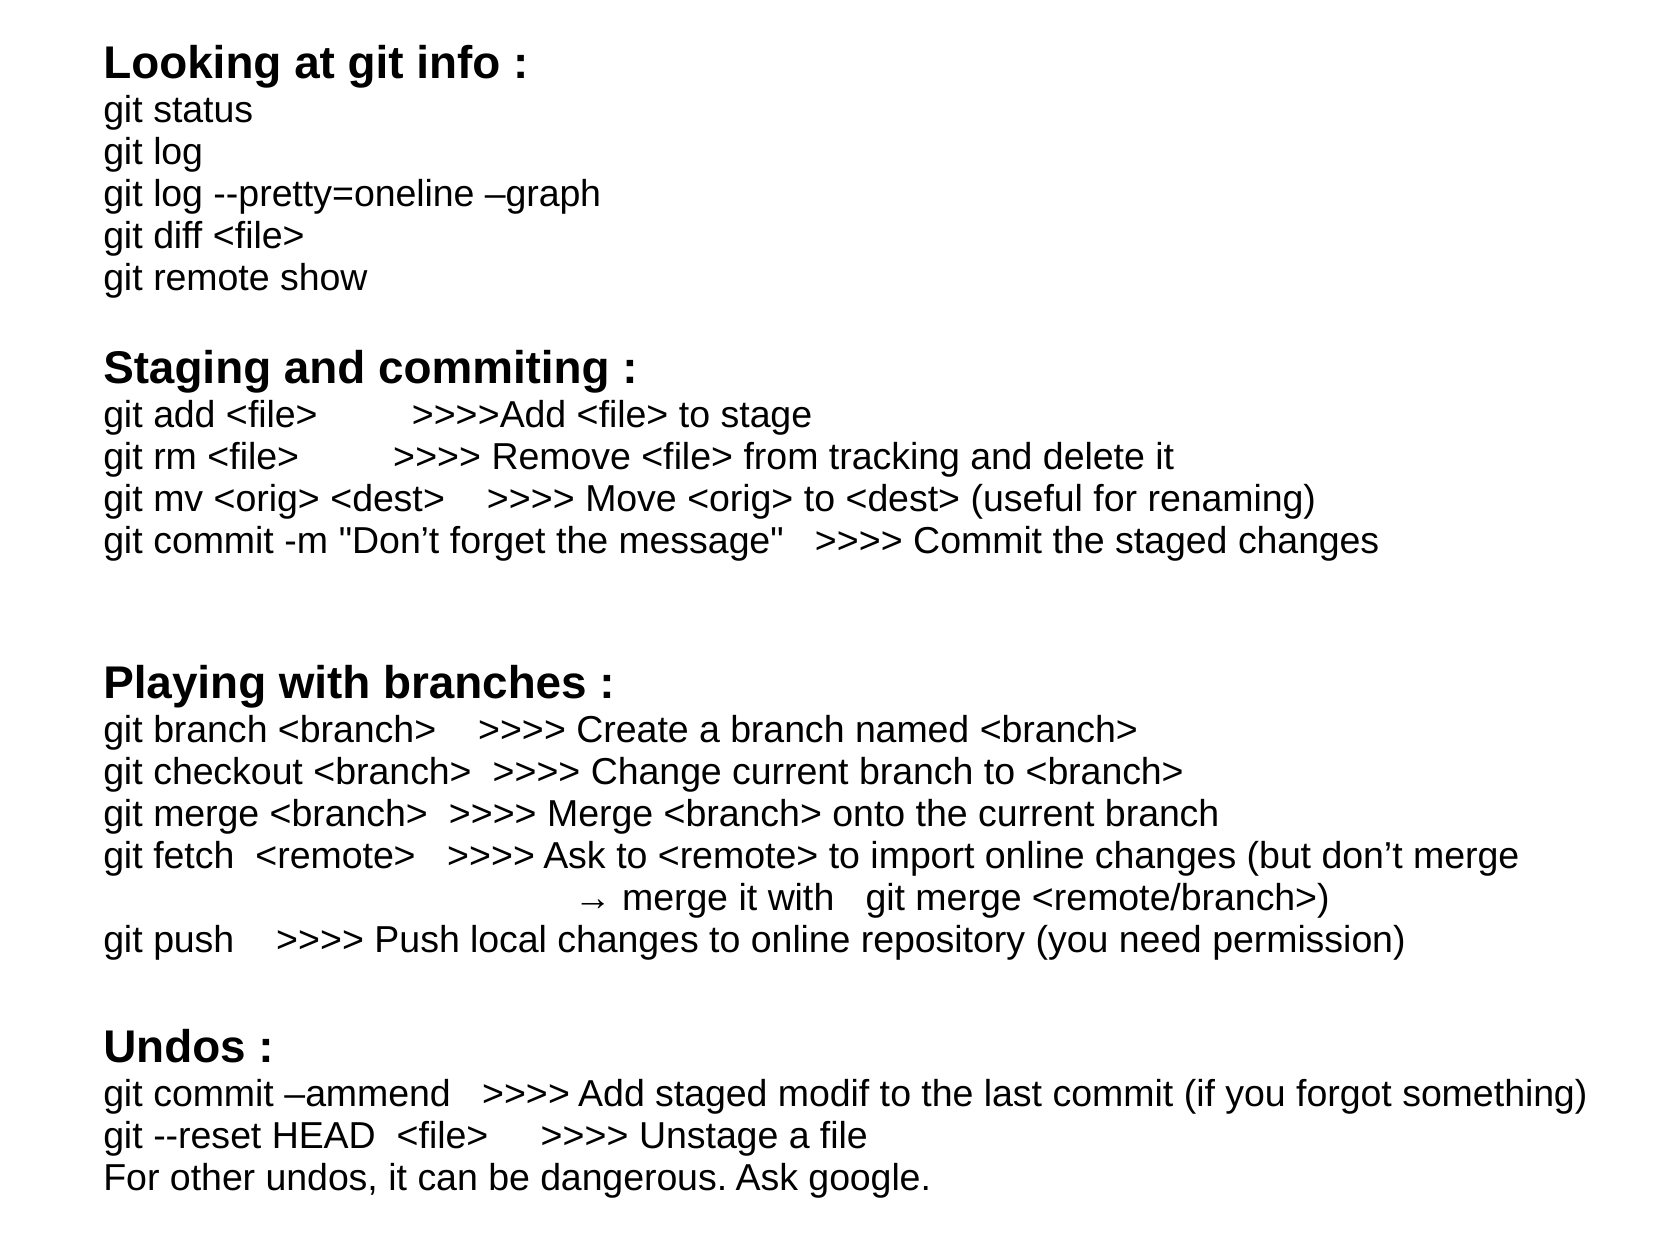

Looking at git info :
git status
git log
git log --pretty=oneline –graph
git diff <file>
git remote show
Staging and commiting :
git add <file> >>>>Add <file> to stage
git rm <file> >>>> Remove <file> from tracking and delete it
git mv <orig> <dest> >>>> Move <orig> to <dest> (useful for renaming)
git commit -m "Don’t forget the message" >>>> Commit the staged changes
Playing with branches :
git branch <branch> >>>> Create a branch named <branch>
git checkout <branch> >>>> Change current branch to <branch>
git merge <branch> >>>> Merge <branch> onto the current branch
git fetch <remote> >>>> Ask to <remote> to import online changes (but don’t merge → merge it with git merge <remote/branch>)
git push >>>> Push local changes to online repository (you need permission)
Undos :
git commit –ammend >>>> Add staged modif to the last commit (if you forgot something)
git --reset HEAD <file> >>>> Unstage a file
For other undos, it can be dangerous. Ask google.